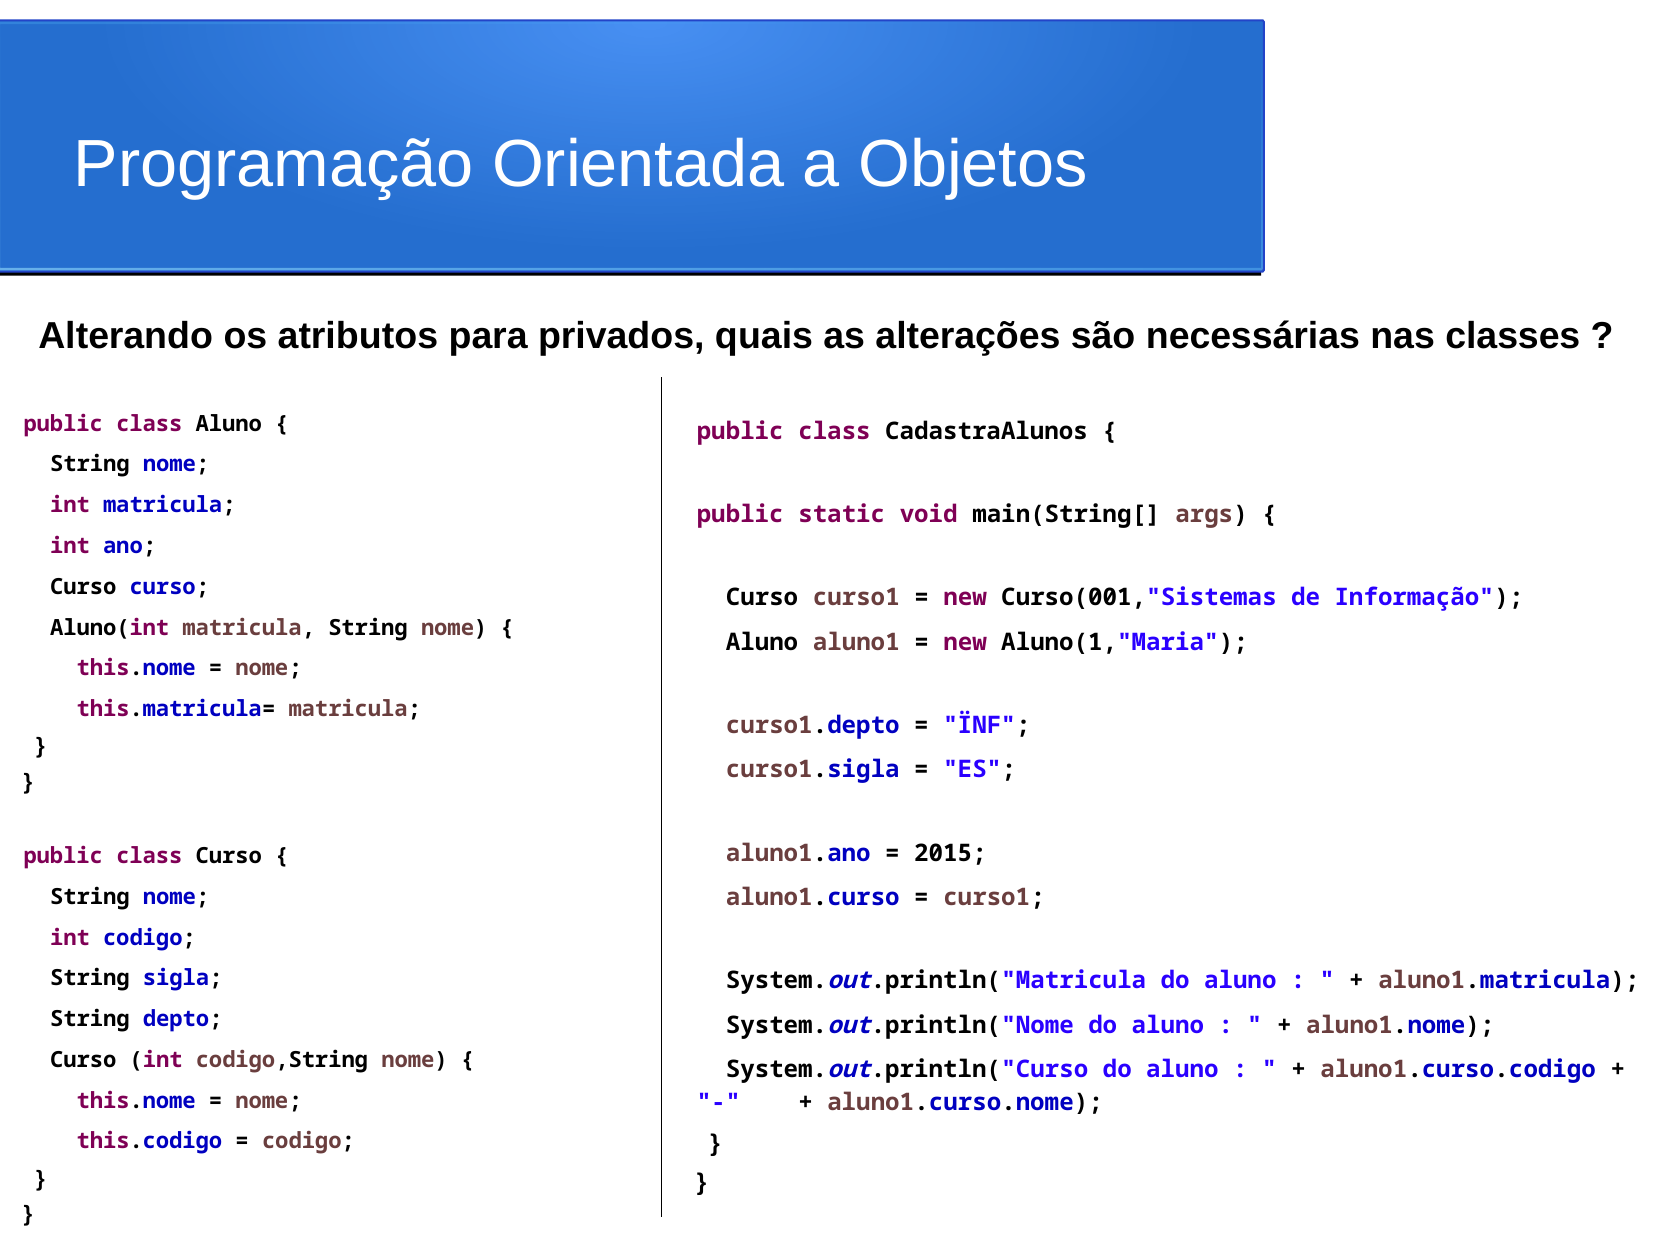

Programação Orientada a Objetos
Alterando os atributos para privados, quais as alterações são necessárias nas classes ?
# public class Aluno {
 String nome;
 int matricula;
 int ano;
 Curso curso;
 Aluno(int matricula, String nome) {
 this.nome = nome;
 this.matricula= matricula;
 }
}
public class Curso {
 String nome;
 int codigo;
 String sigla;
 String depto;
 Curso (int codigo,String nome) {
 this.nome = nome;
 this.codigo = codigo;
 }
}
public class CadastraAlunos {
public static void main(String[] args) {
 Curso curso1 = new Curso(001,"Sistemas de Informação");
 Aluno aluno1 = new Aluno(1,"Maria");
 curso1.depto = "ÏNF";
 curso1.sigla = "ES";
 aluno1.ano = 2015;
 aluno1.curso = curso1;
 System.out.println("Matricula do aluno : " + aluno1.matricula);
 System.out.println("Nome do aluno : " + aluno1.nome);
 System.out.println("Curso do aluno : " + aluno1.curso.codigo + "-" + aluno1.curso.nome);
 }
}